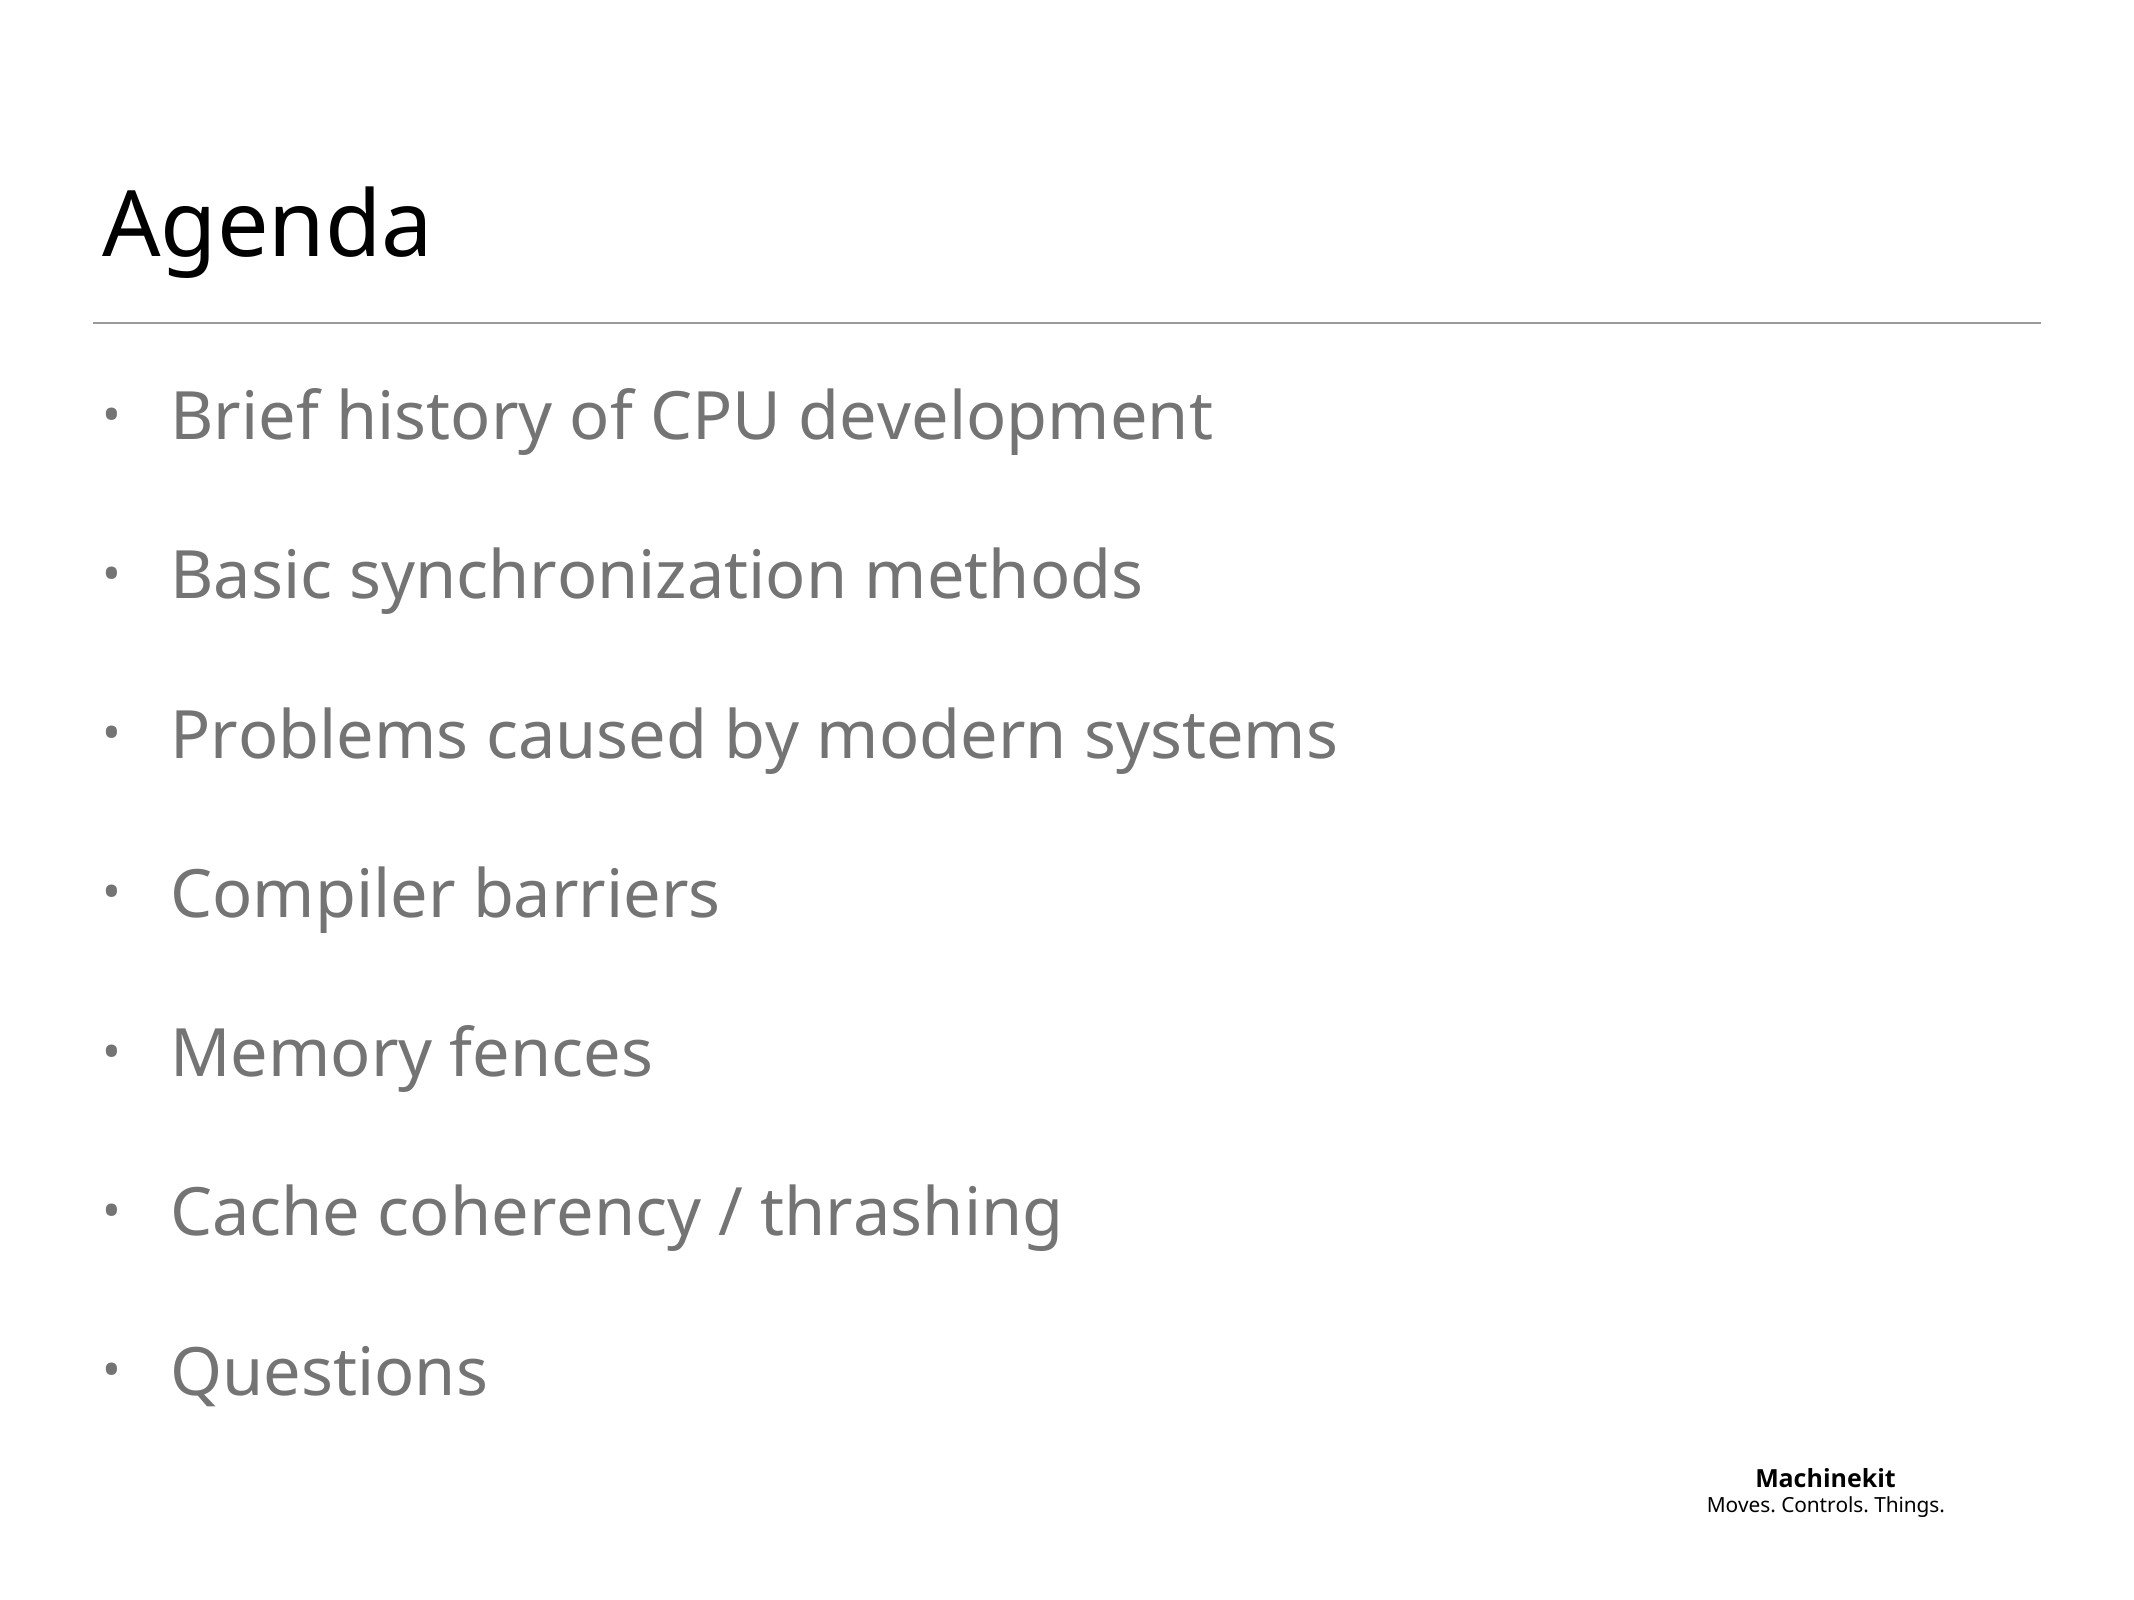

# Agenda
Brief history of CPU development
Basic synchronization methods
Problems caused by modern systems
Compiler barriers
Memory fences
Cache coherency / thrashing
Questions